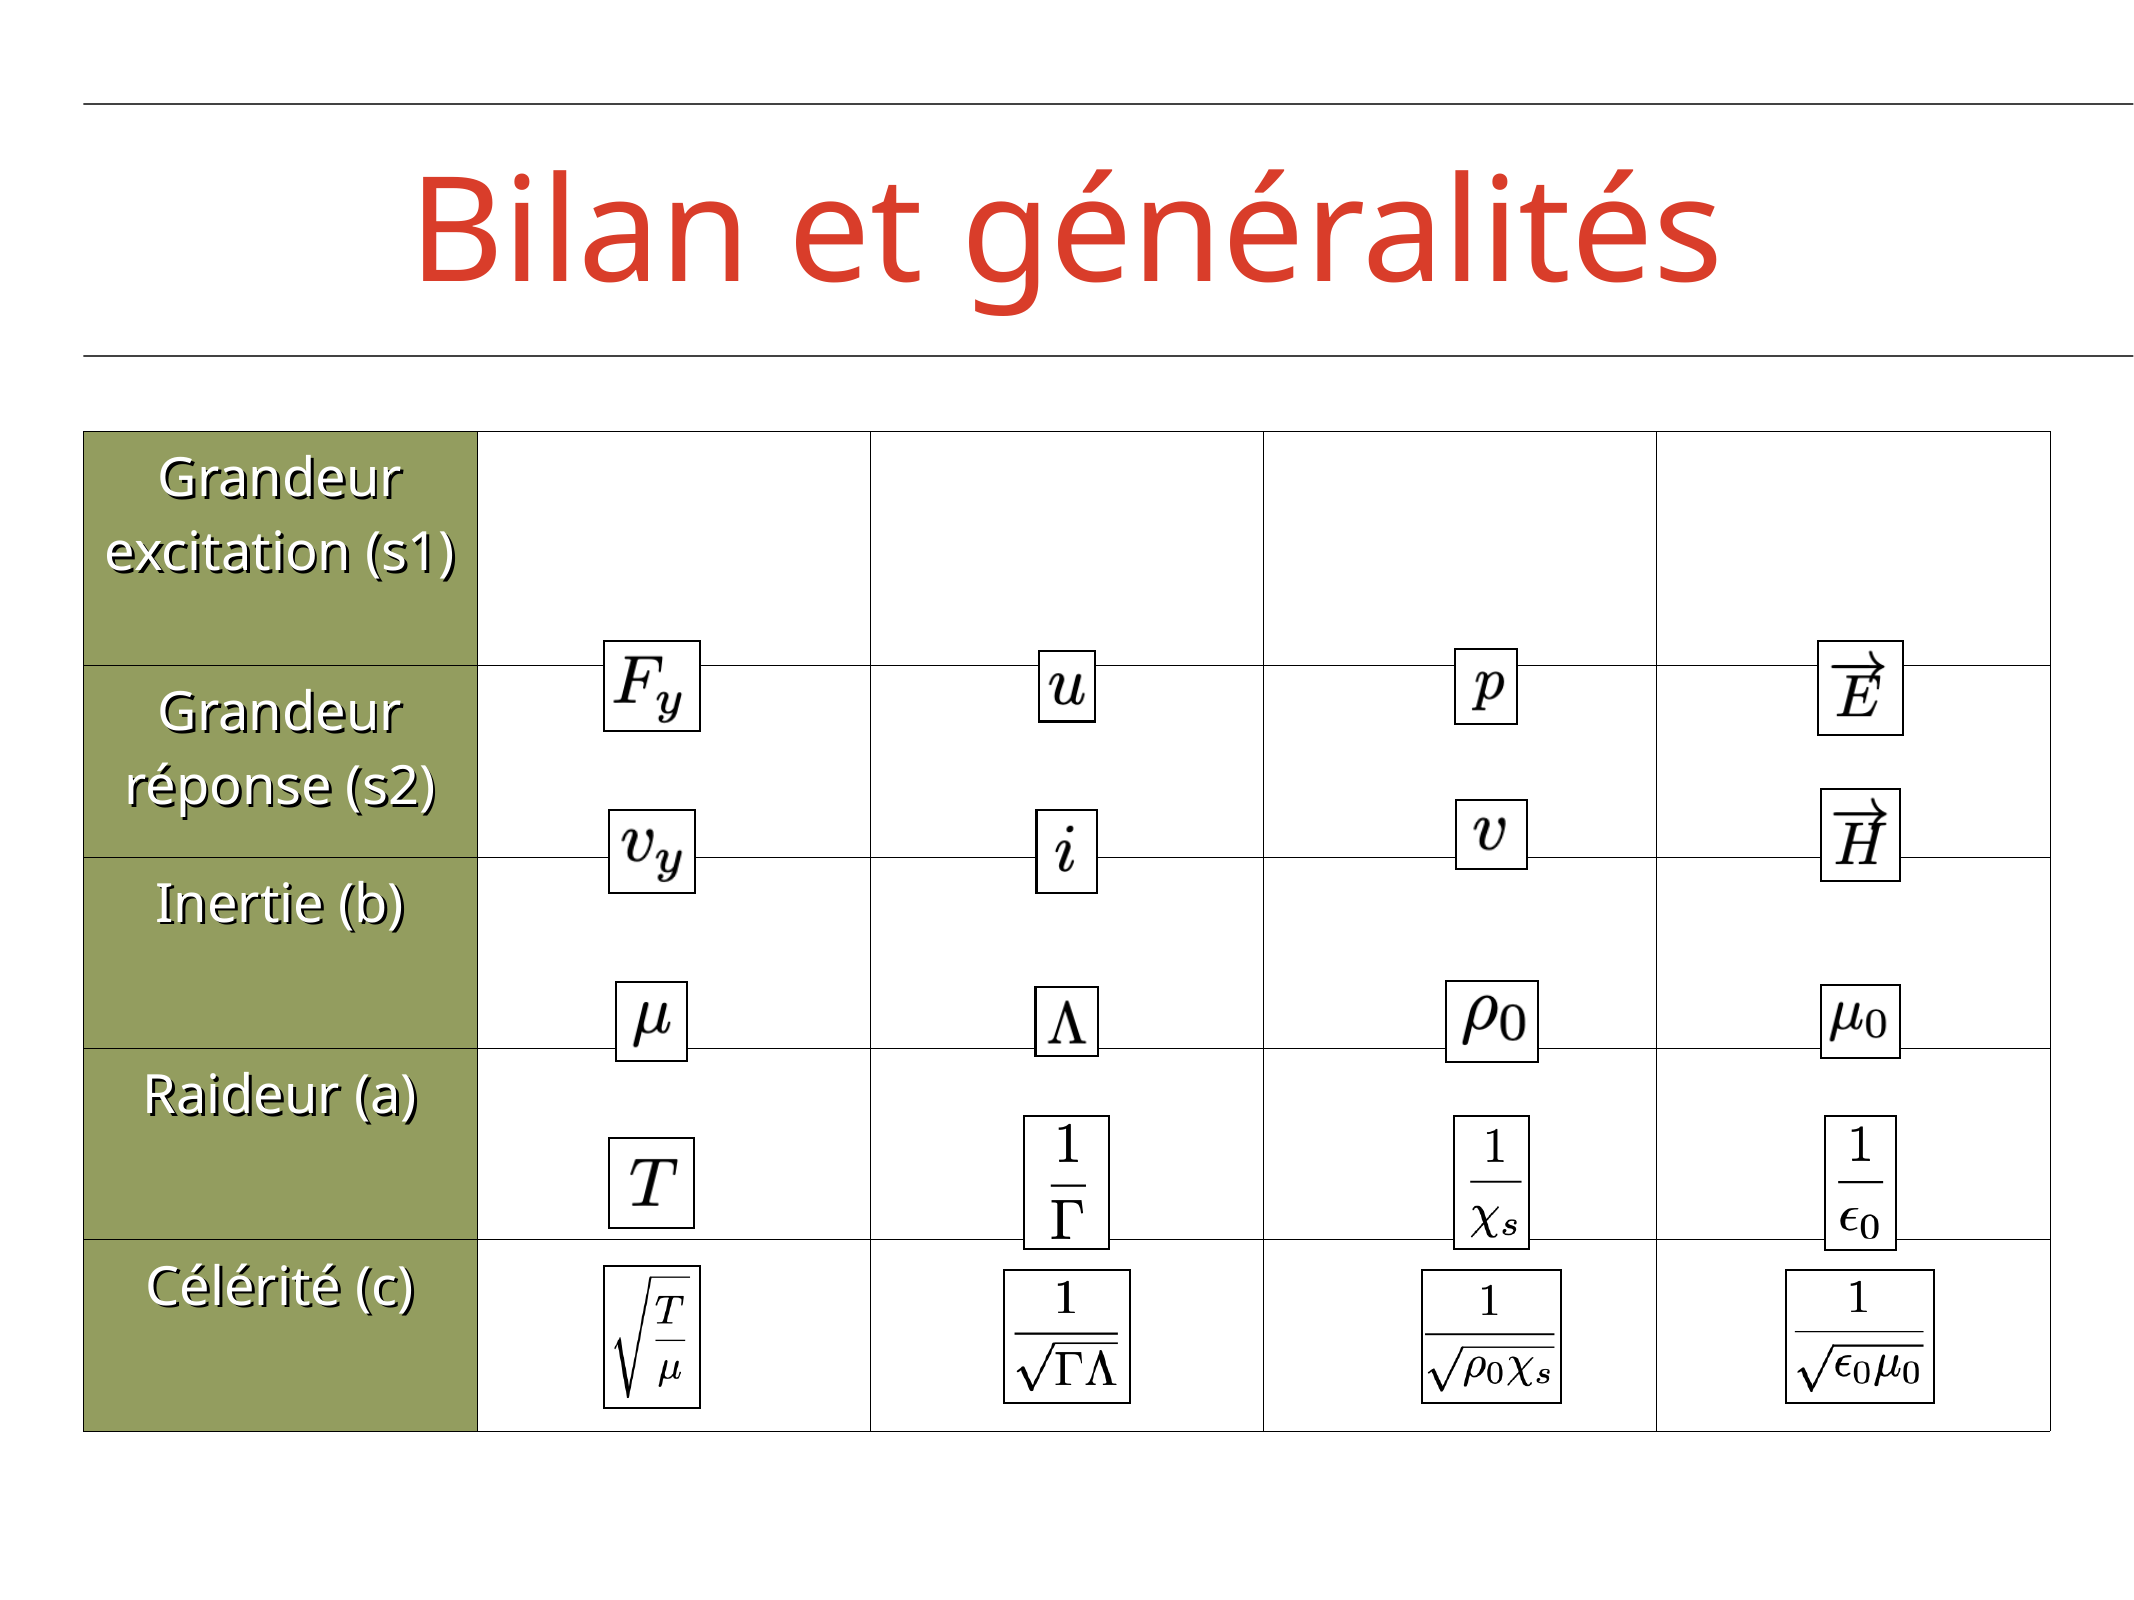

Bilan et généralités
| Grandeur excitation (s1) | | | | |
| --- | --- | --- | --- | --- |
| Grandeur réponse (s2) | | | | |
| Inertie (b) | | | | |
| Raideur (a) | | | | |
| Célérité (c) | | | | |